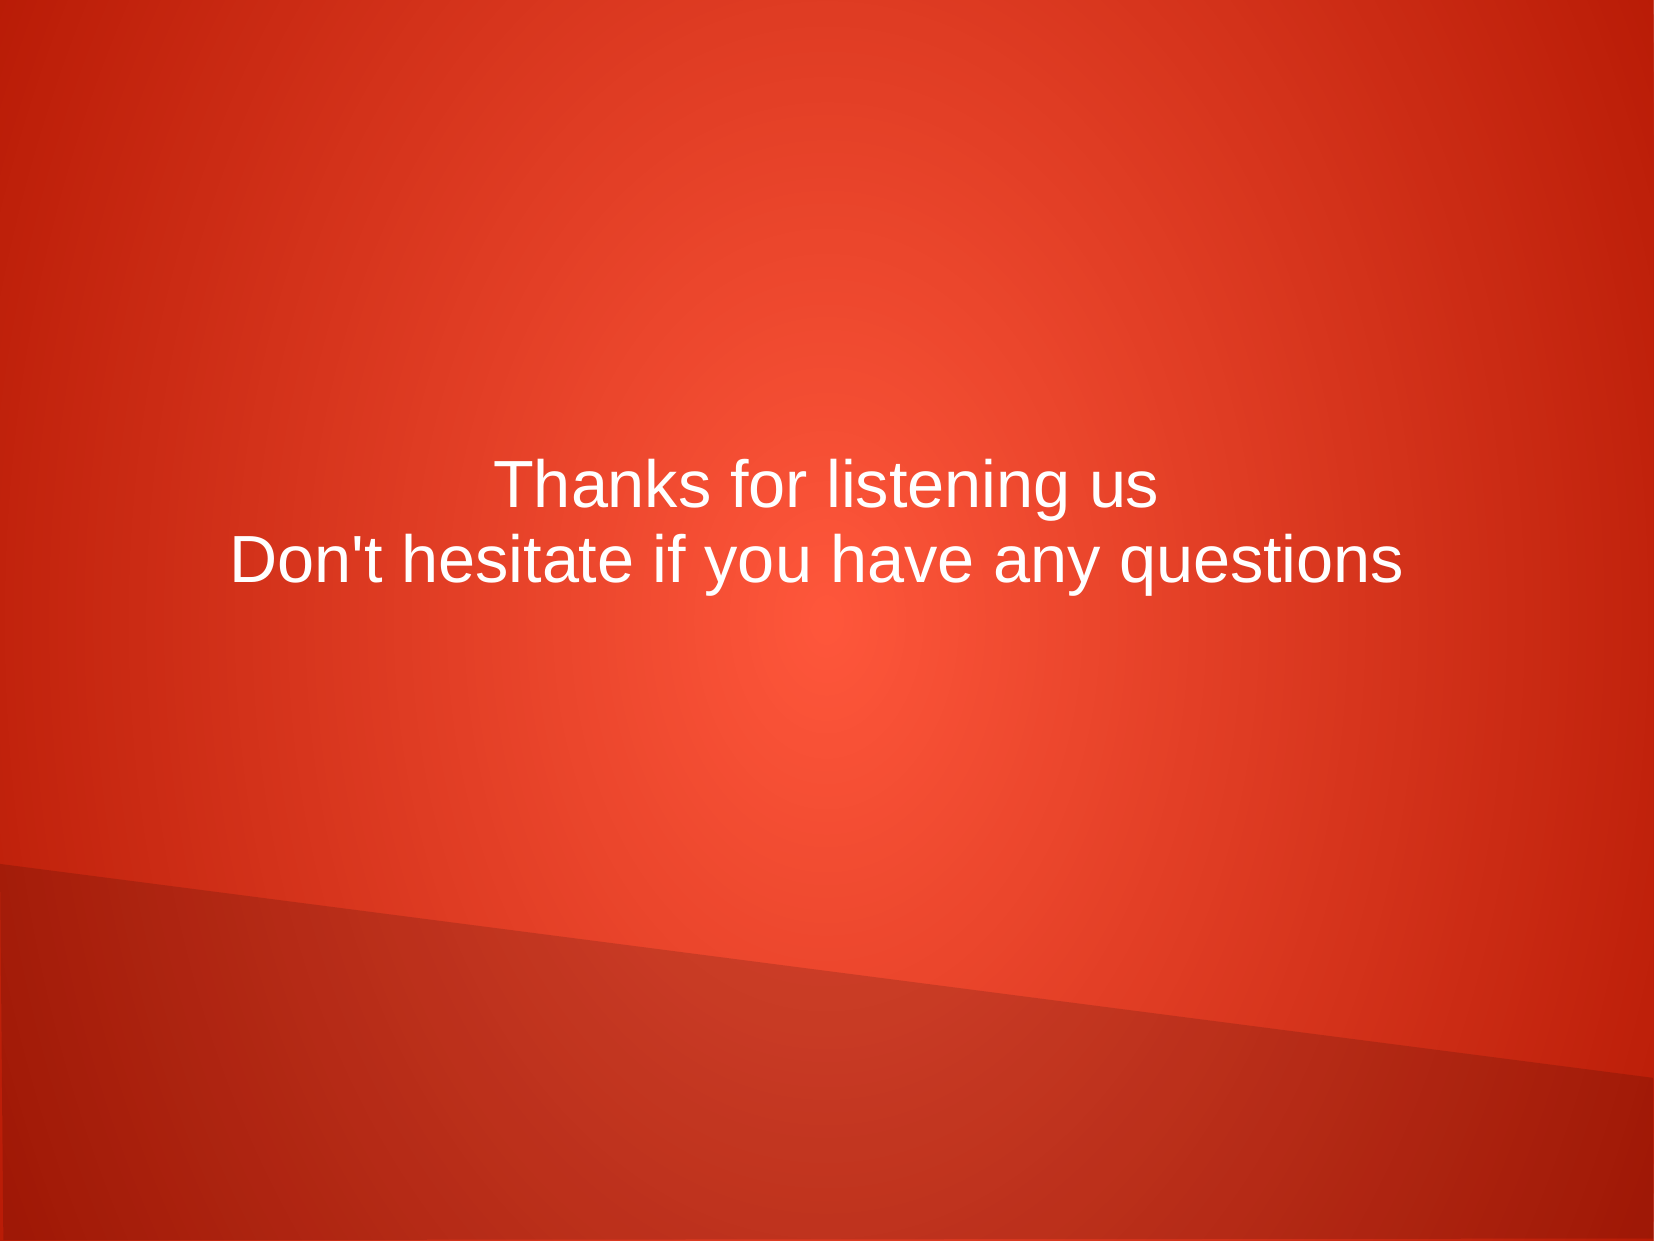

# Thanks for listening us
Don't hesitate if you have any questions